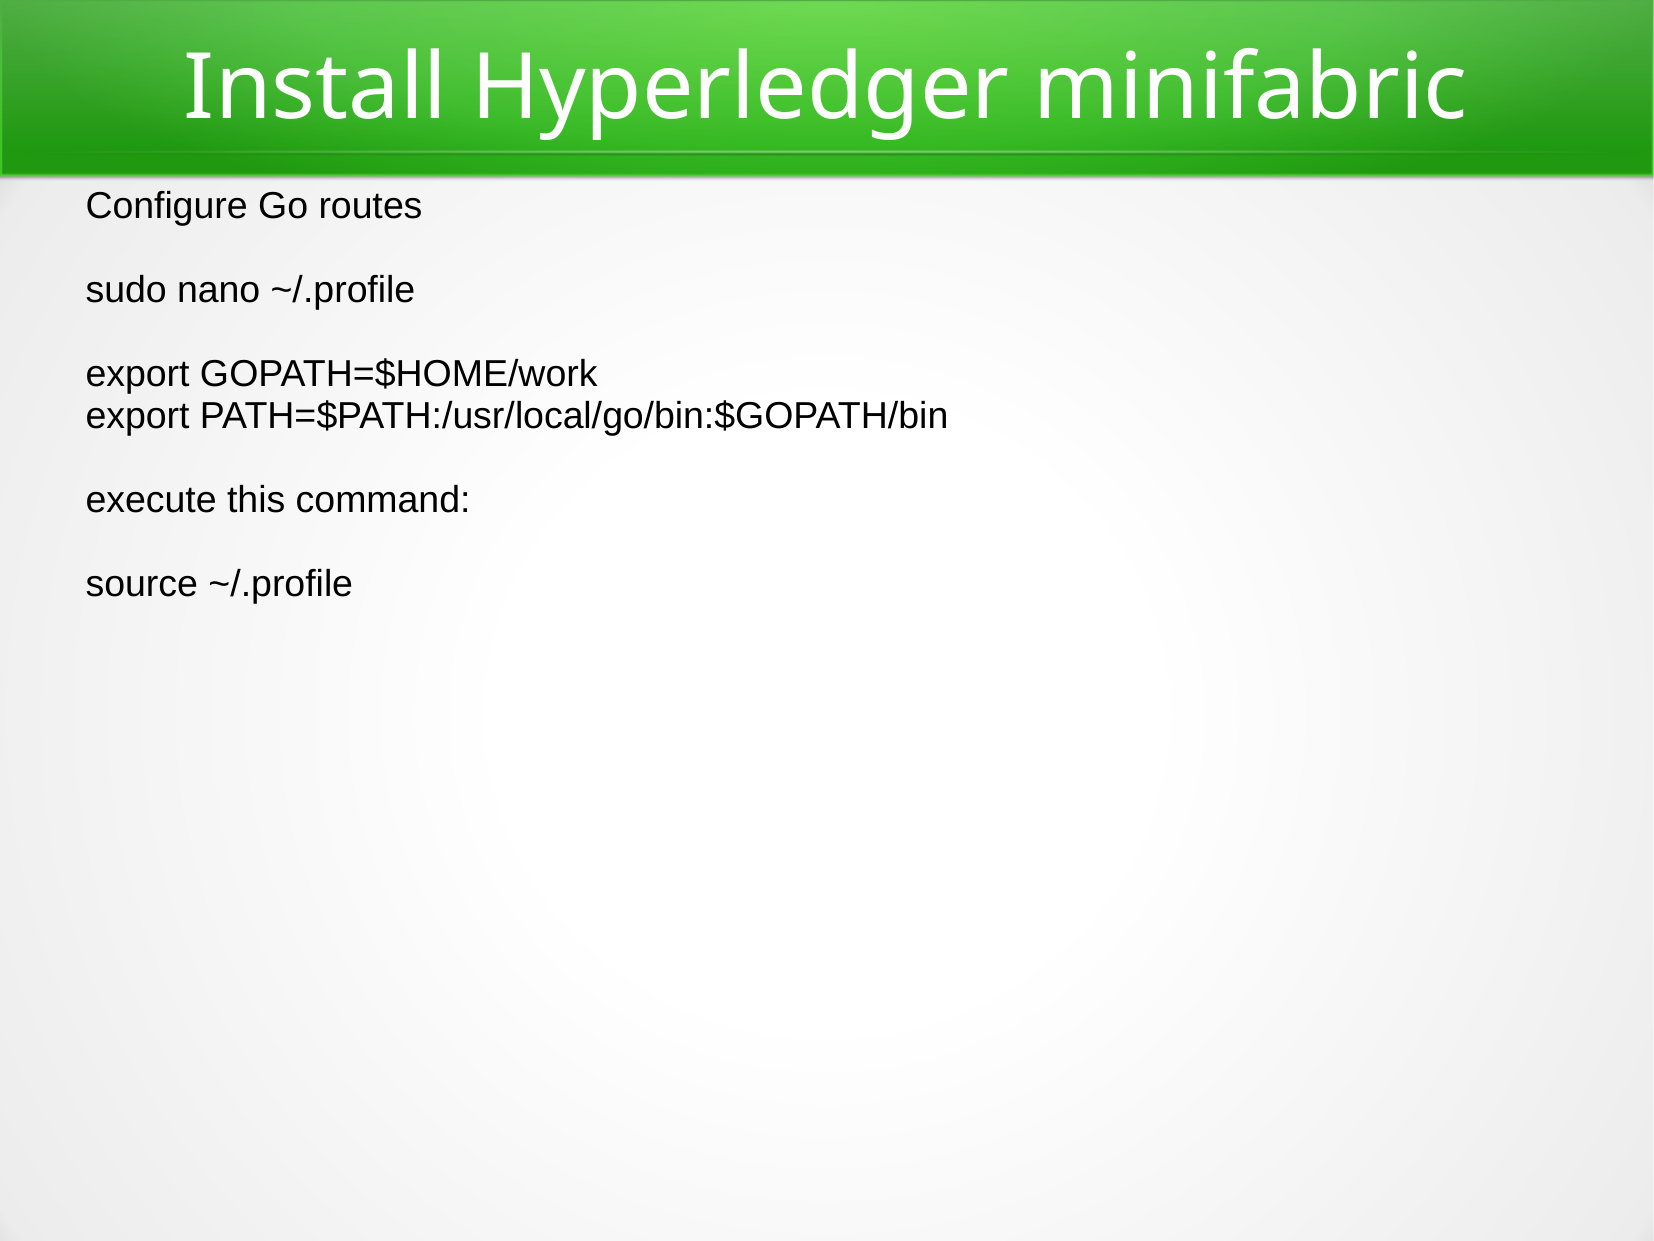

# Install Hyperledger minifabric
Configure Go routes
sudo nano ~/.profile
export GOPATH=$HOME/work
export PATH=$PATH:/usr/local/go/bin:$GOPATH/bin
execute this command:
source ~/.profile